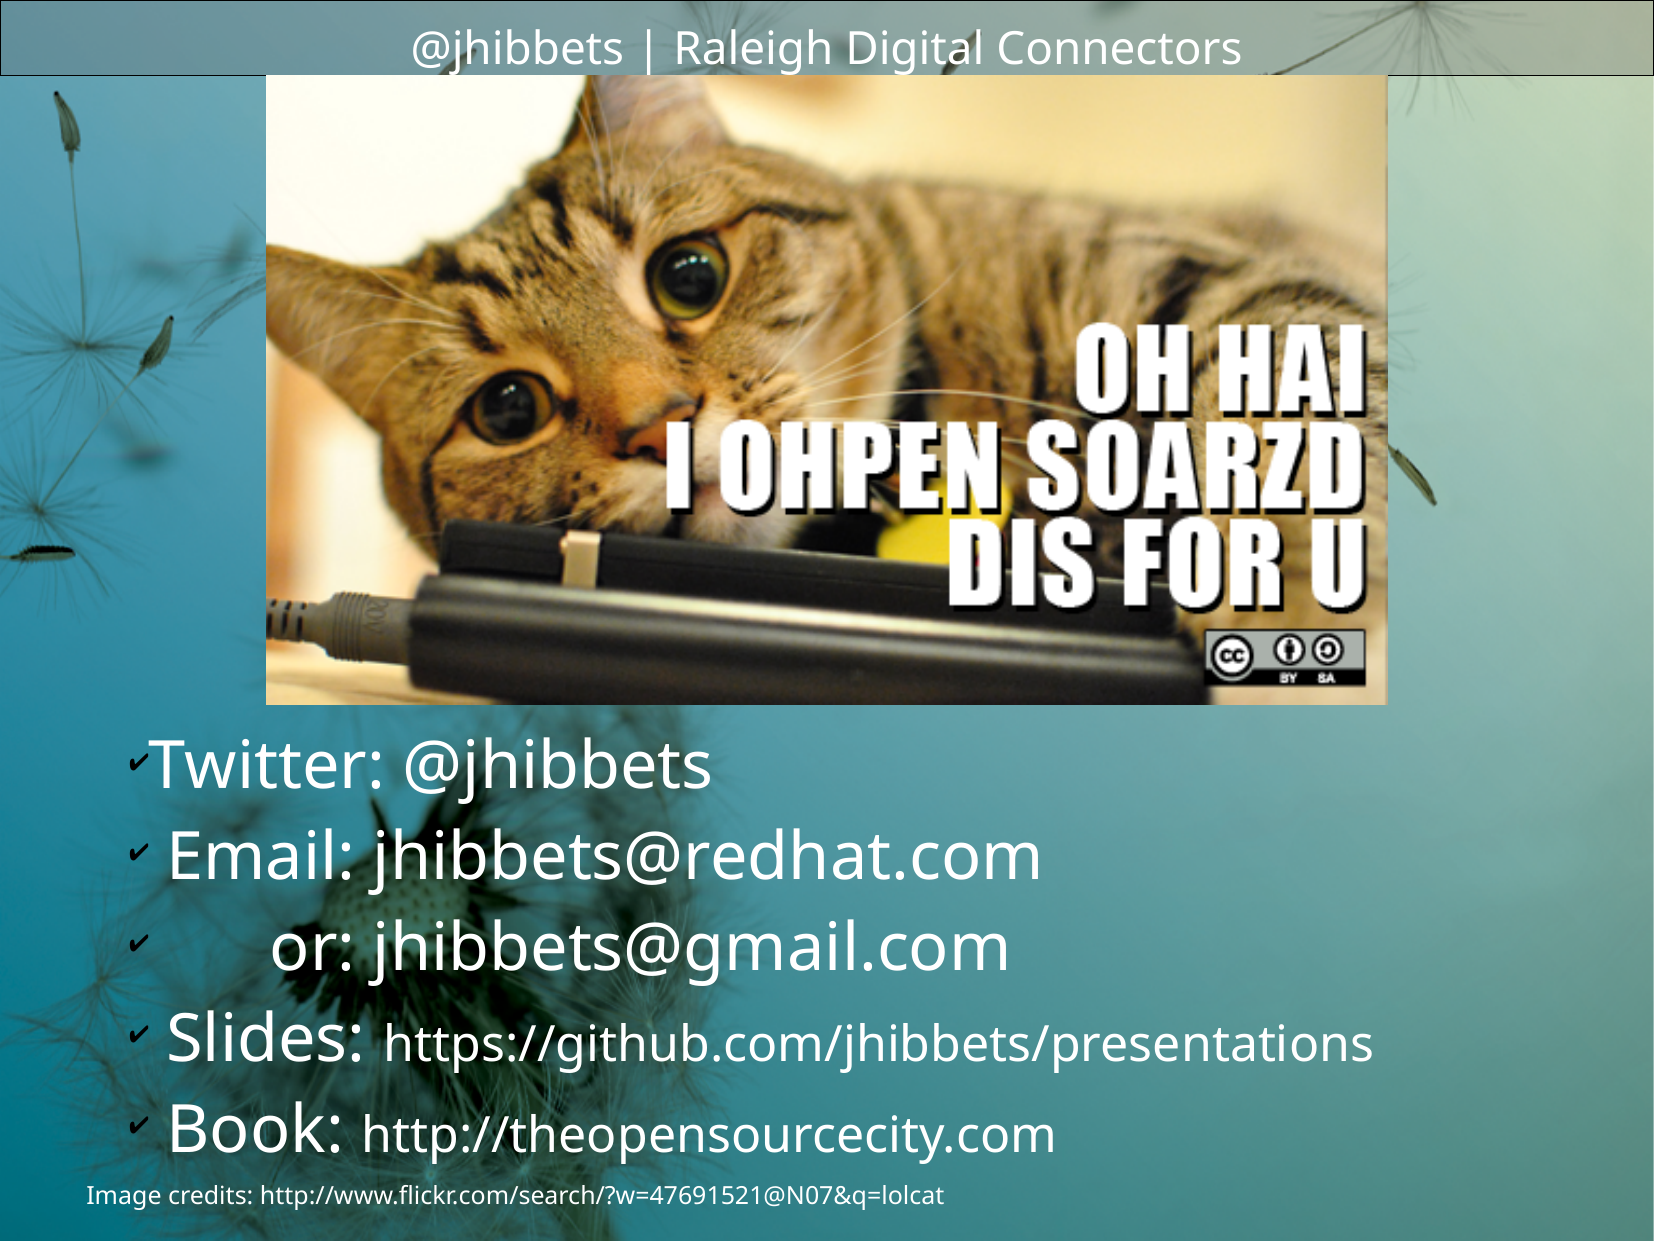

Twitter: @jhibbets
 Email: jhibbets@redhat.com
 or: jhibbets@gmail.com
 Slides: https://github.com/jhibbets/presentations
 Book: http://theopensourcecity.com
Image credits: http://www.flickr.com/search/?w=47691521@N07&q=lolcat